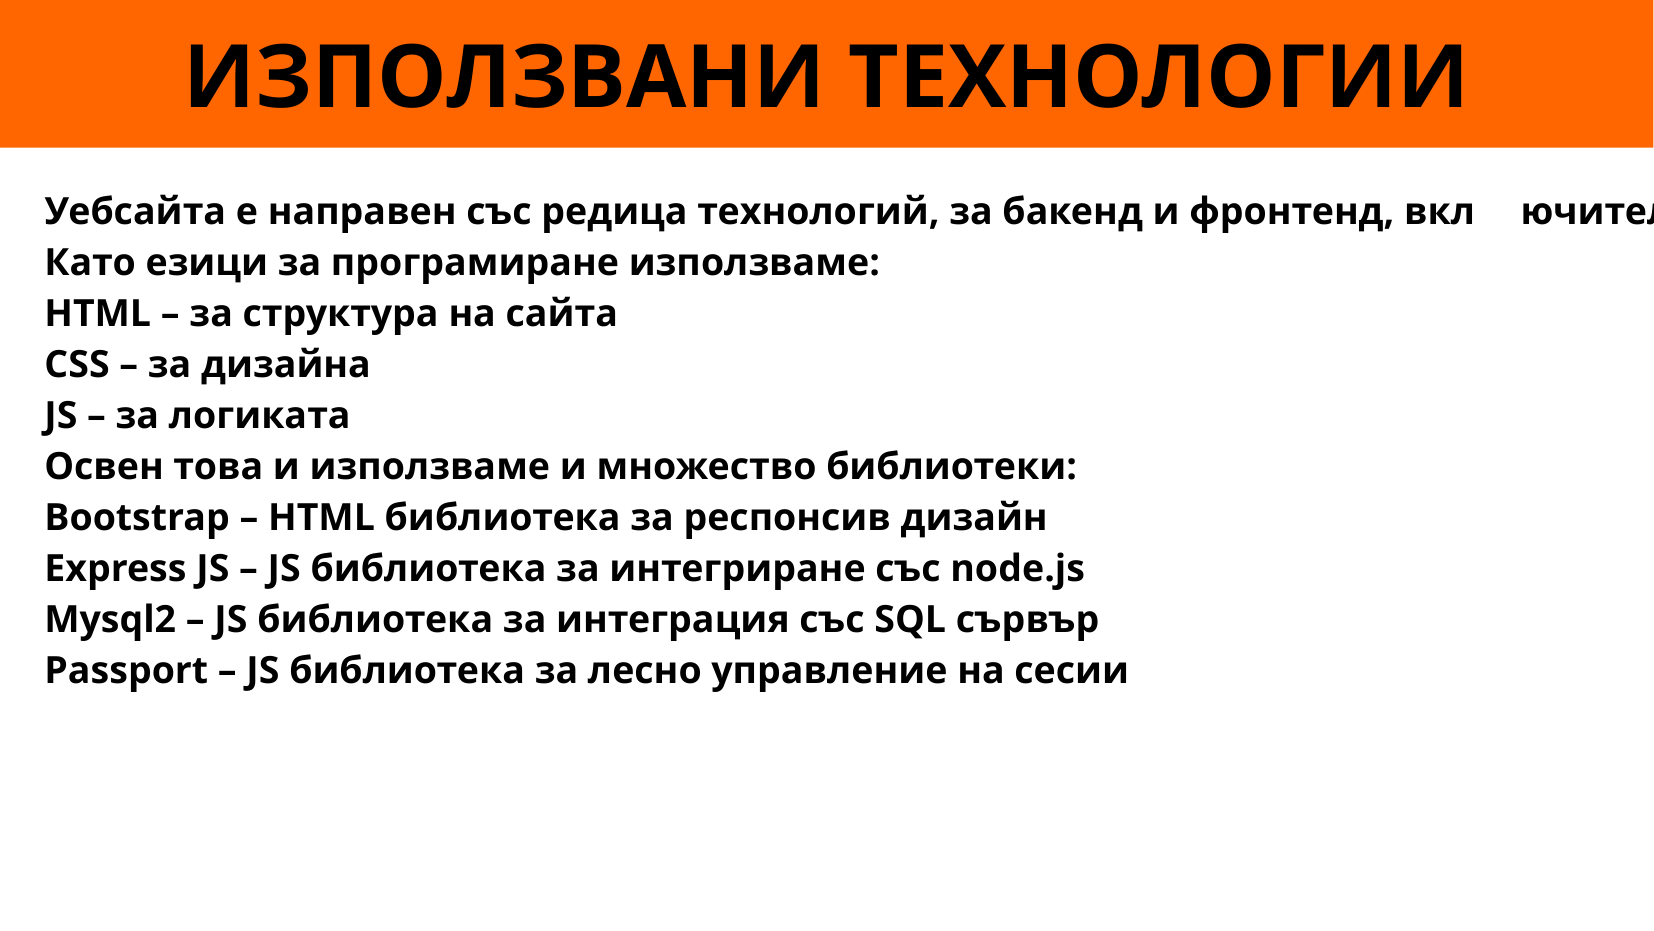

ИЗПОЛЗВАНИ ТЕХНОЛОГИИ
Уебсайтa е направен със редица технологий, за бакенд и фронтенд, вкл	ючително
Като езици за програмиране използваме:
HTML – за структура на сайта
CSS – за дизайна
JS – за логиката
Освен това и използваме и множество библиотеки:
Bootstrap – HTML библиотека за респонсив дизайн
Express JS – JS библиотека за интегриране със node.js
Mysql2 – JS библиотека за интеграция със SQL сървър
Passport – JS библиотека за лесно управление на сесии